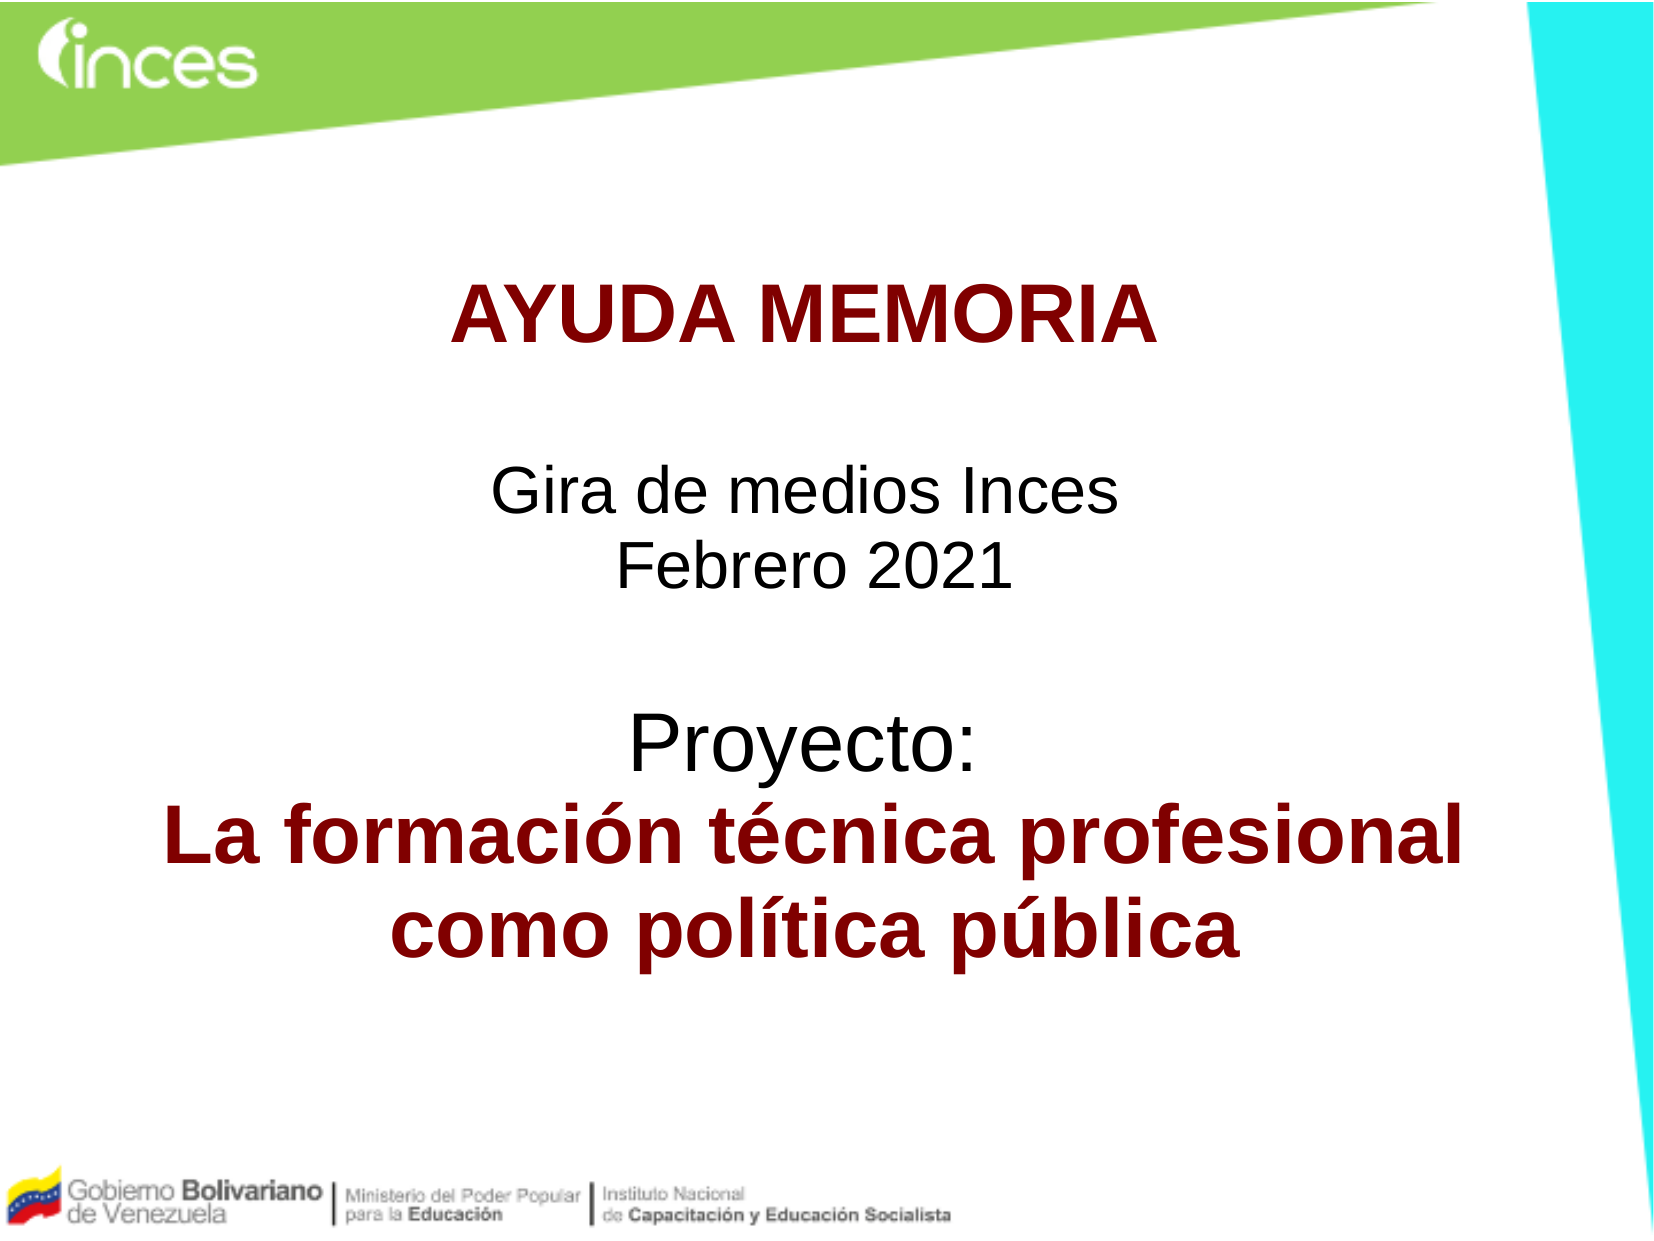

AYUDA MEMORIA
Gira de medios Inces
Febrero 2021
Proyecto:
La formación técnica profesional como política pública